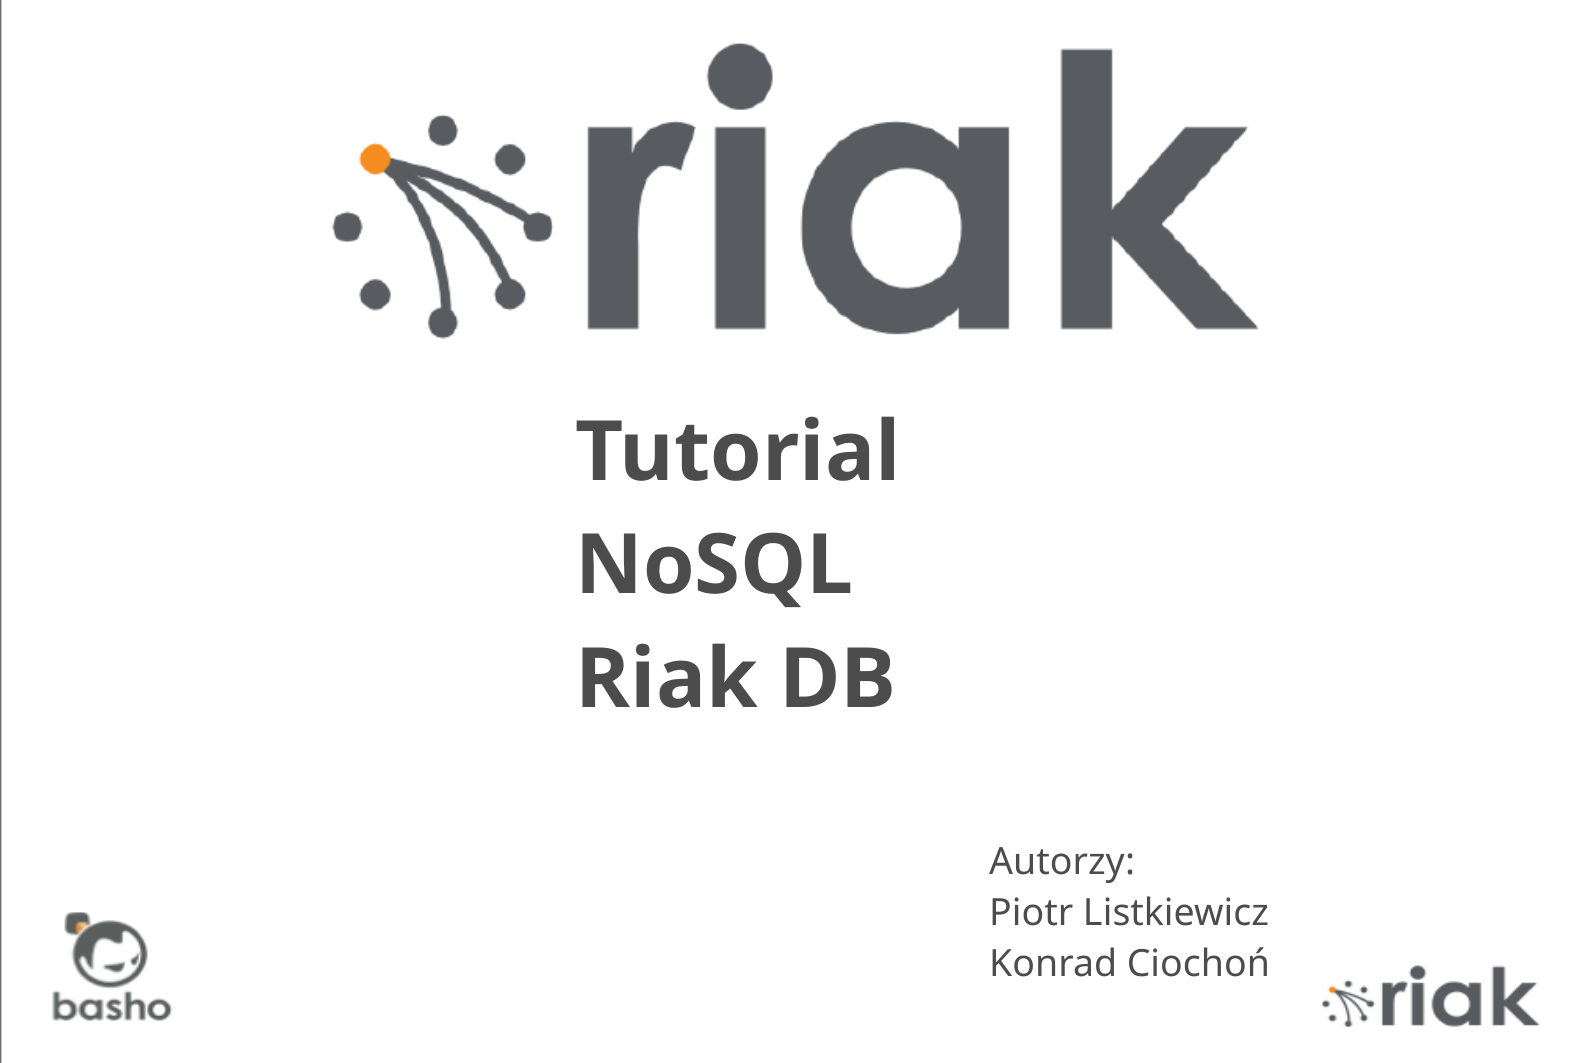

Tutorial
NoSQL
Riak DB
Autorzy:
Piotr Listkiewicz
Konrad Ciochoń
1